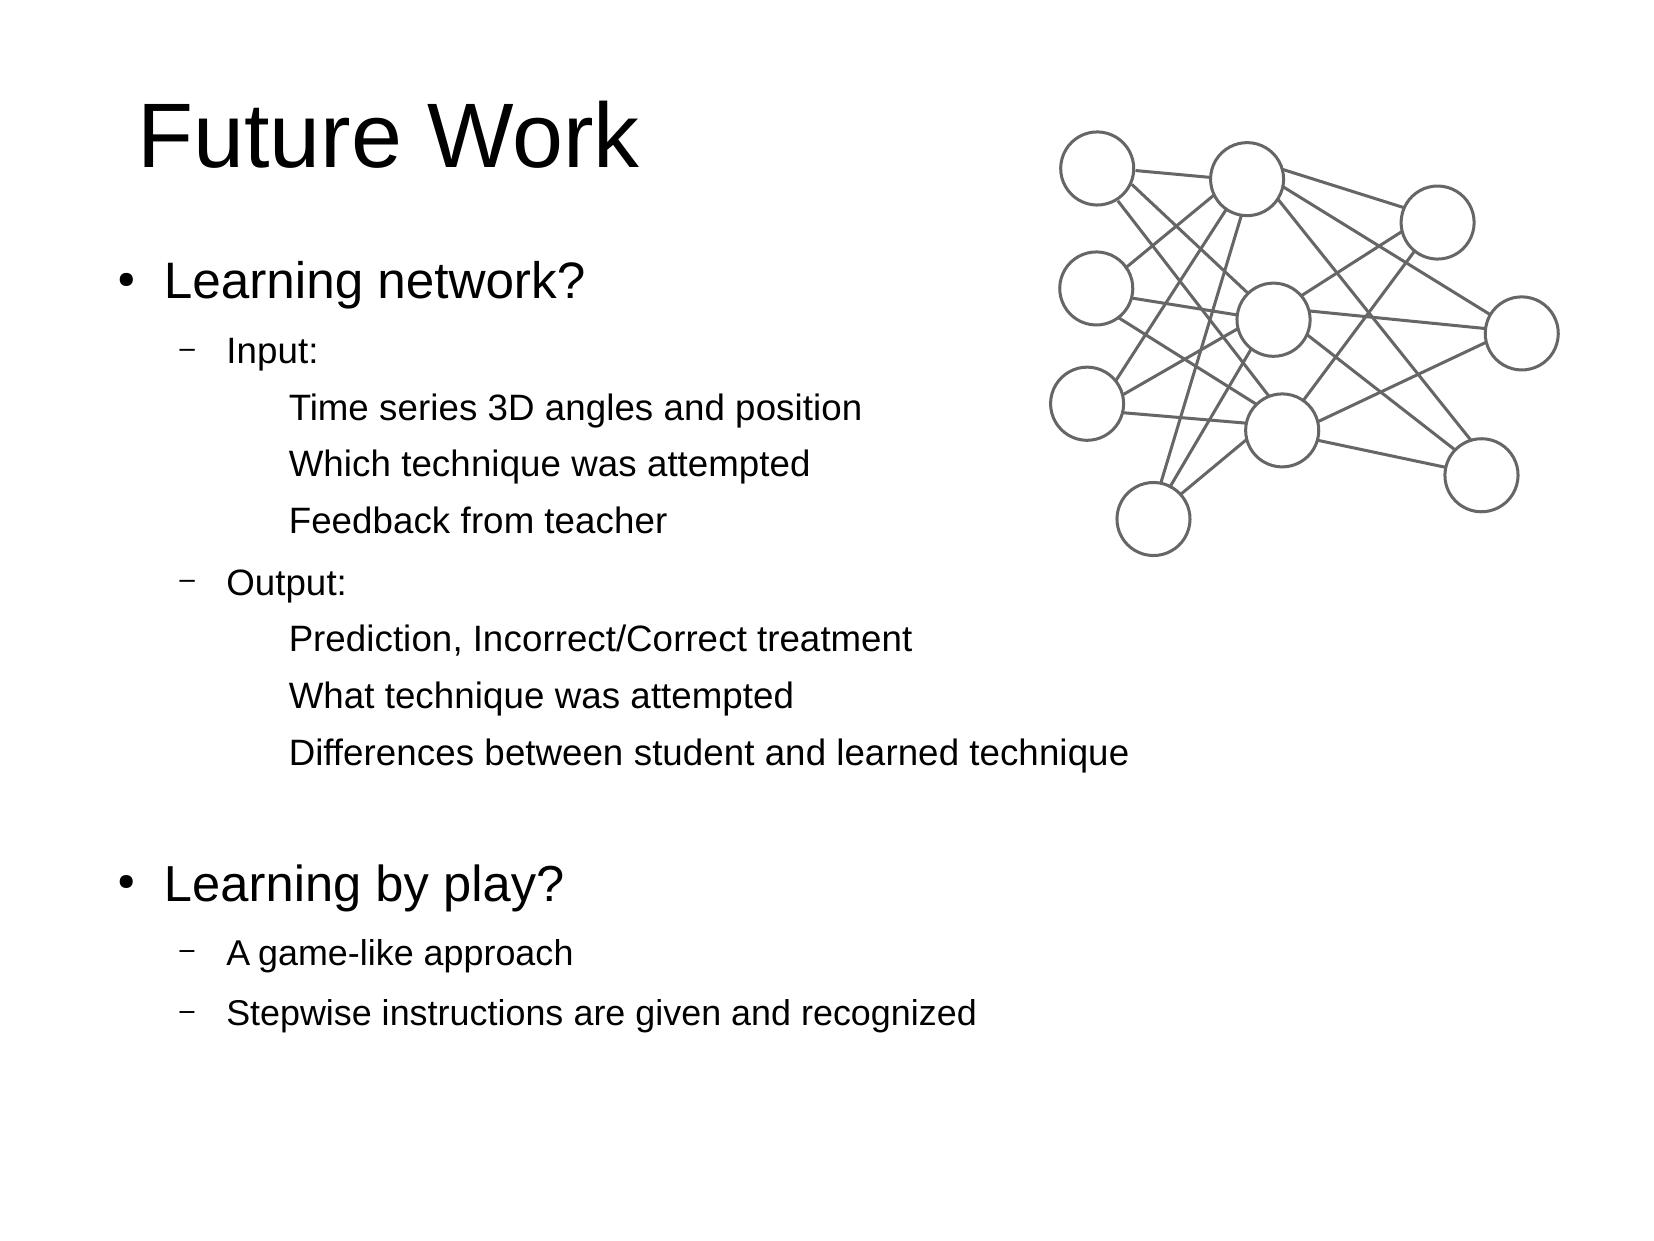

# Future Work
Learning network?
Input:
Time series 3D angles and position
Which technique was attempted
Feedback from teacher
Output:
Prediction, Incorrect/Correct treatment
What technique was attempted
Differences between student and learned technique
Learning by play?
A game-like approach
Stepwise instructions are given and recognized